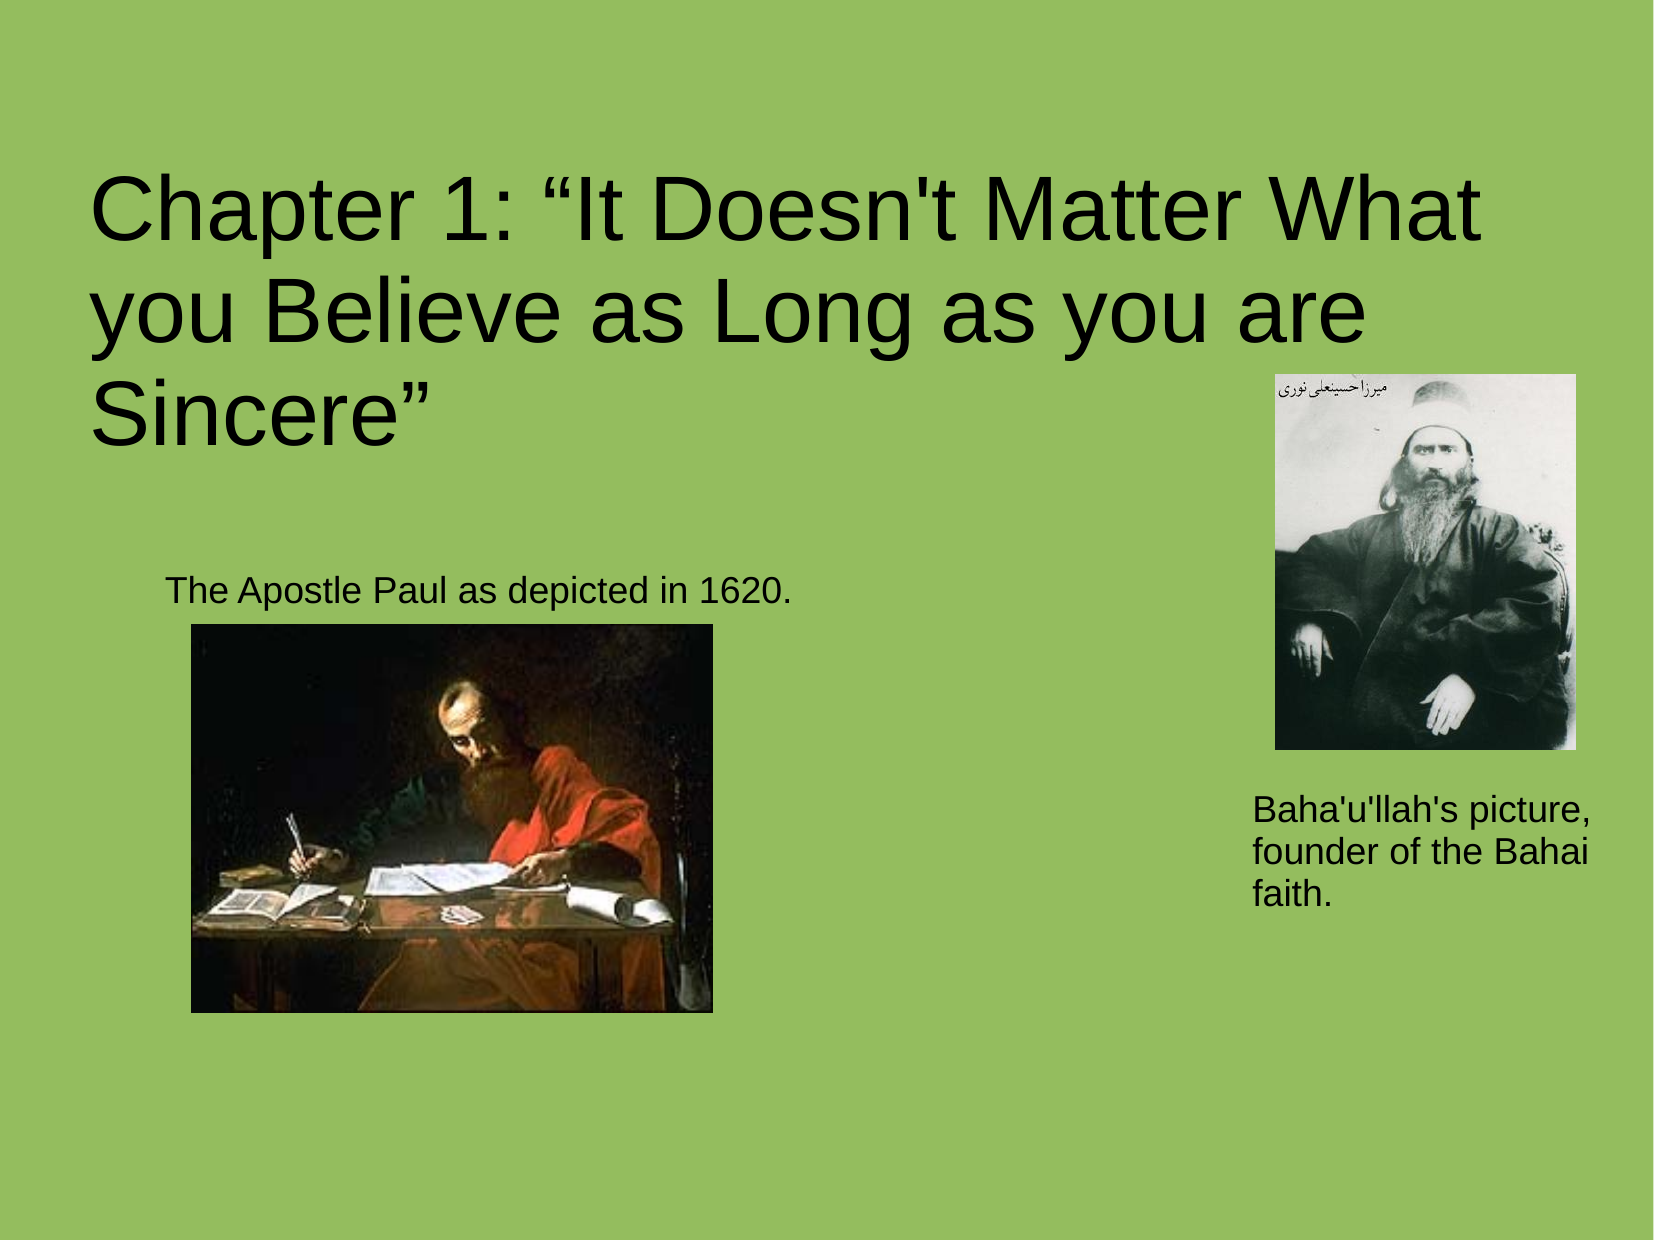

Chapter 1: “It Doesn't Matter What you Believe as Long as you are Sincere”
Baha'u'llah's picture, founder of the Bahai faith.
The Apostle Paul as depicted in 1620.